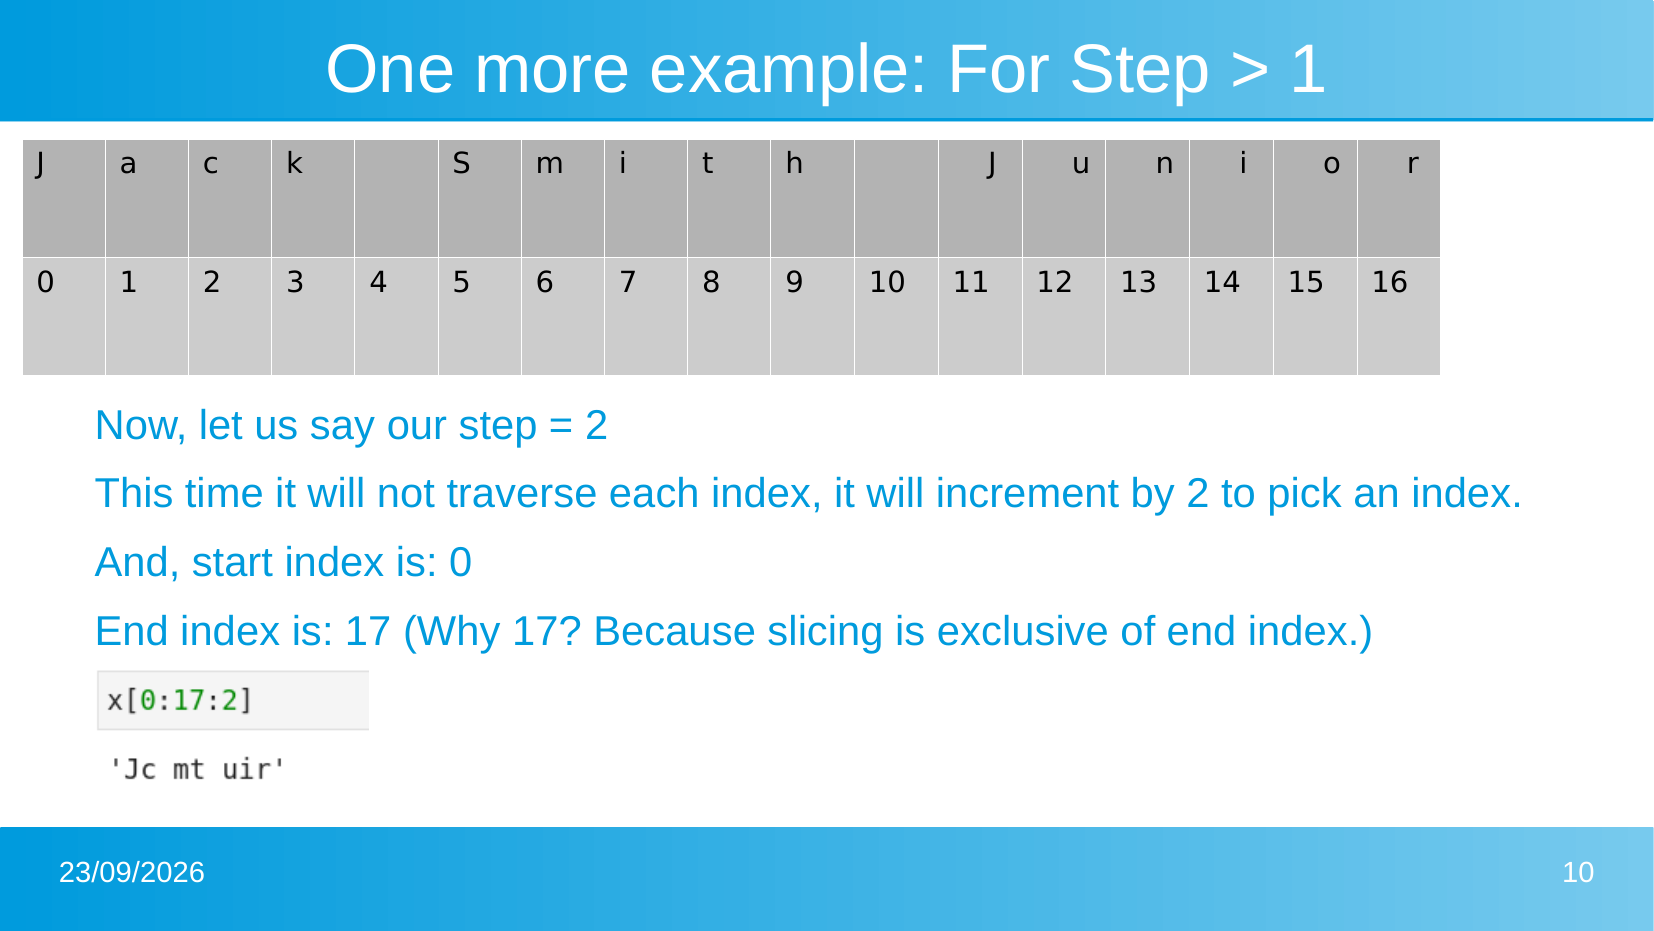

# One more example: For Step > 1
| J | a | c | k | | S | m | i | t | h | | J | u | n | i | o | r |
| --- | --- | --- | --- | --- | --- | --- | --- | --- | --- | --- | --- | --- | --- | --- | --- | --- |
| 0 | 1 | 2 | 3 | 4 | 5 | 6 | 7 | 8 | 9 | 10 | 11 | 12 | 13 | 14 | 15 | 16 |
Now, let us say our step = 2
This time it will not traverse each index, it will increment by 2 to pick an index.
And, start index is: 0
End index is: 17 (Why 17? Because slicing is exclusive of end index.)
10